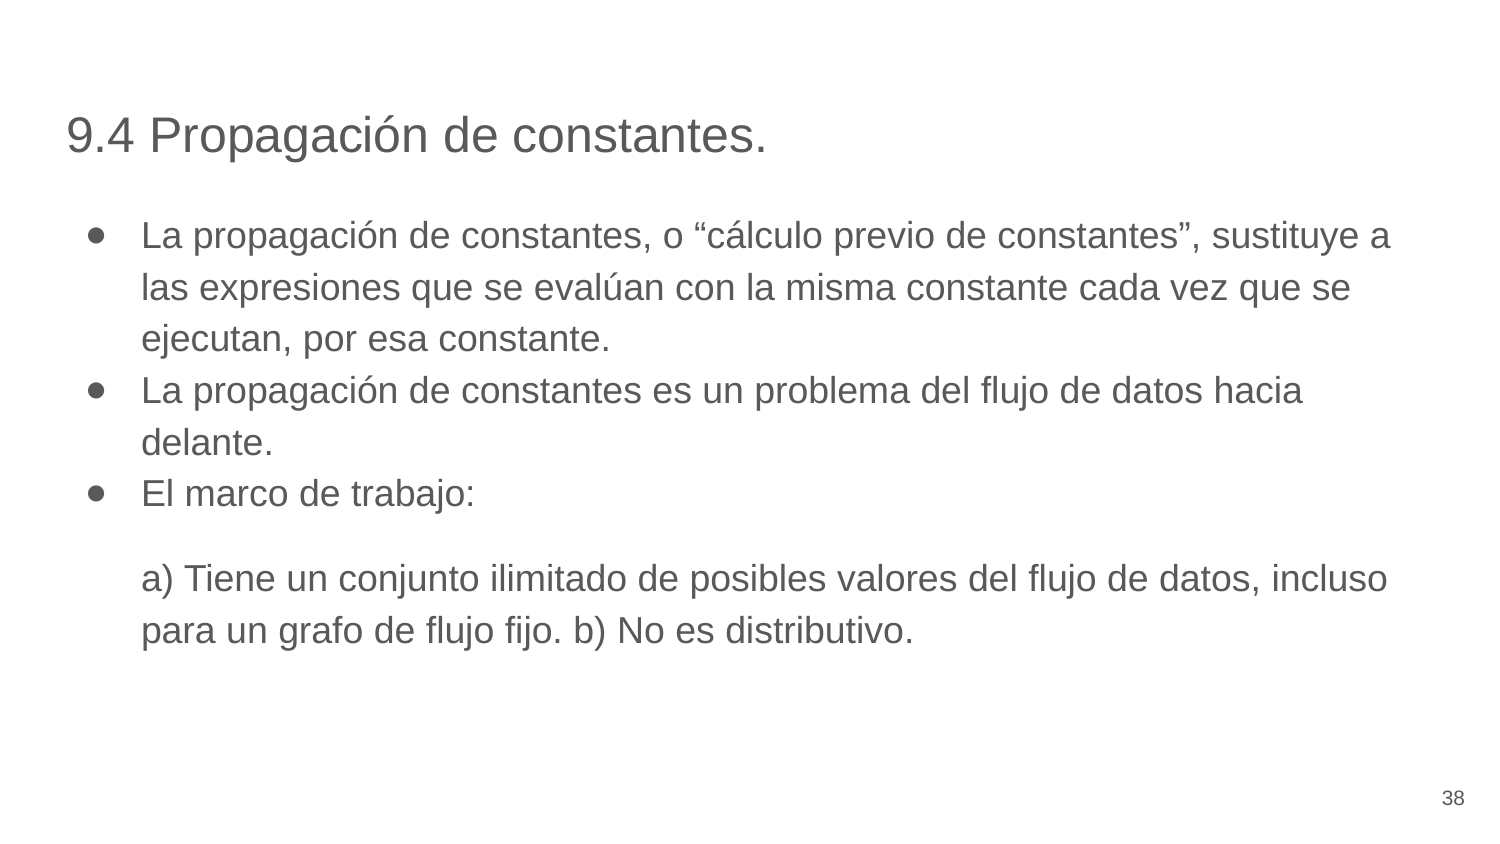

# 9.4 Propagación de constantes.
La propagación de constantes, o “cálculo previo de constantes”, sustituye a las expresiones que se evalúan con la misma constante cada vez que se ejecutan, por esa constante.
La propagación de constantes es un problema del flujo de datos hacia delante.
El marco de trabajo:
a) Tiene un conjunto ilimitado de posibles valores del flujo de datos, incluso para un grafo de flujo fijo. b) No es distributivo.